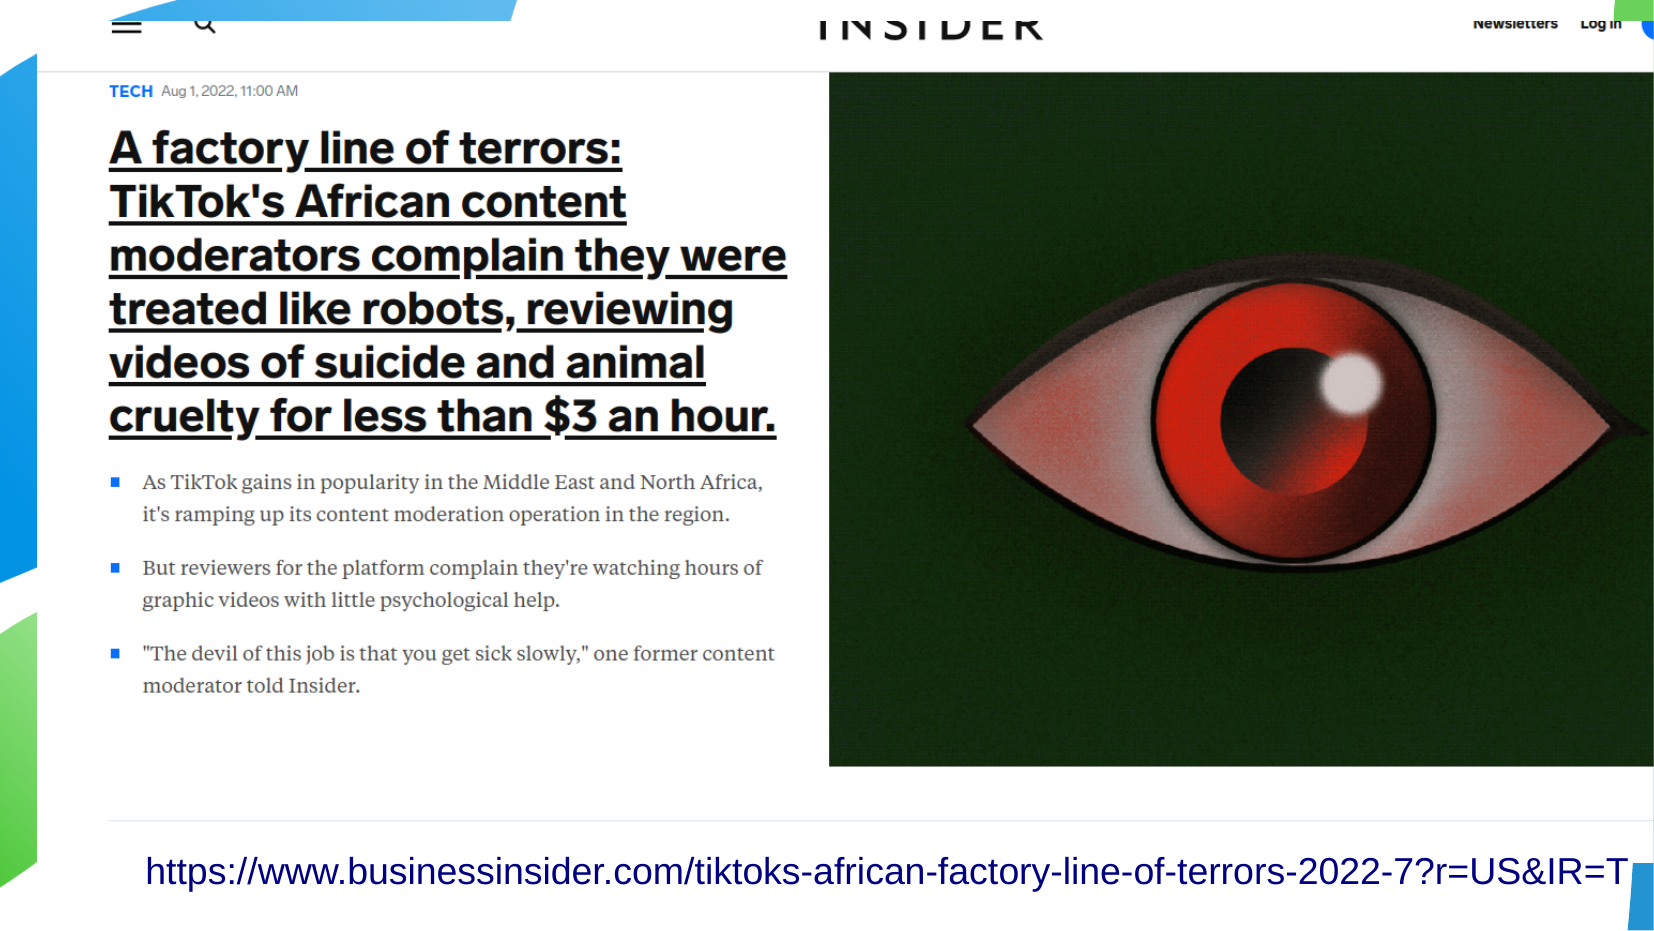

# Hoe modereren als je de taal en cultuur niet kent
https://www.businessinsider.com/tiktoks-african-factory-line-of-terrors-2022-7?r=US&IR=T